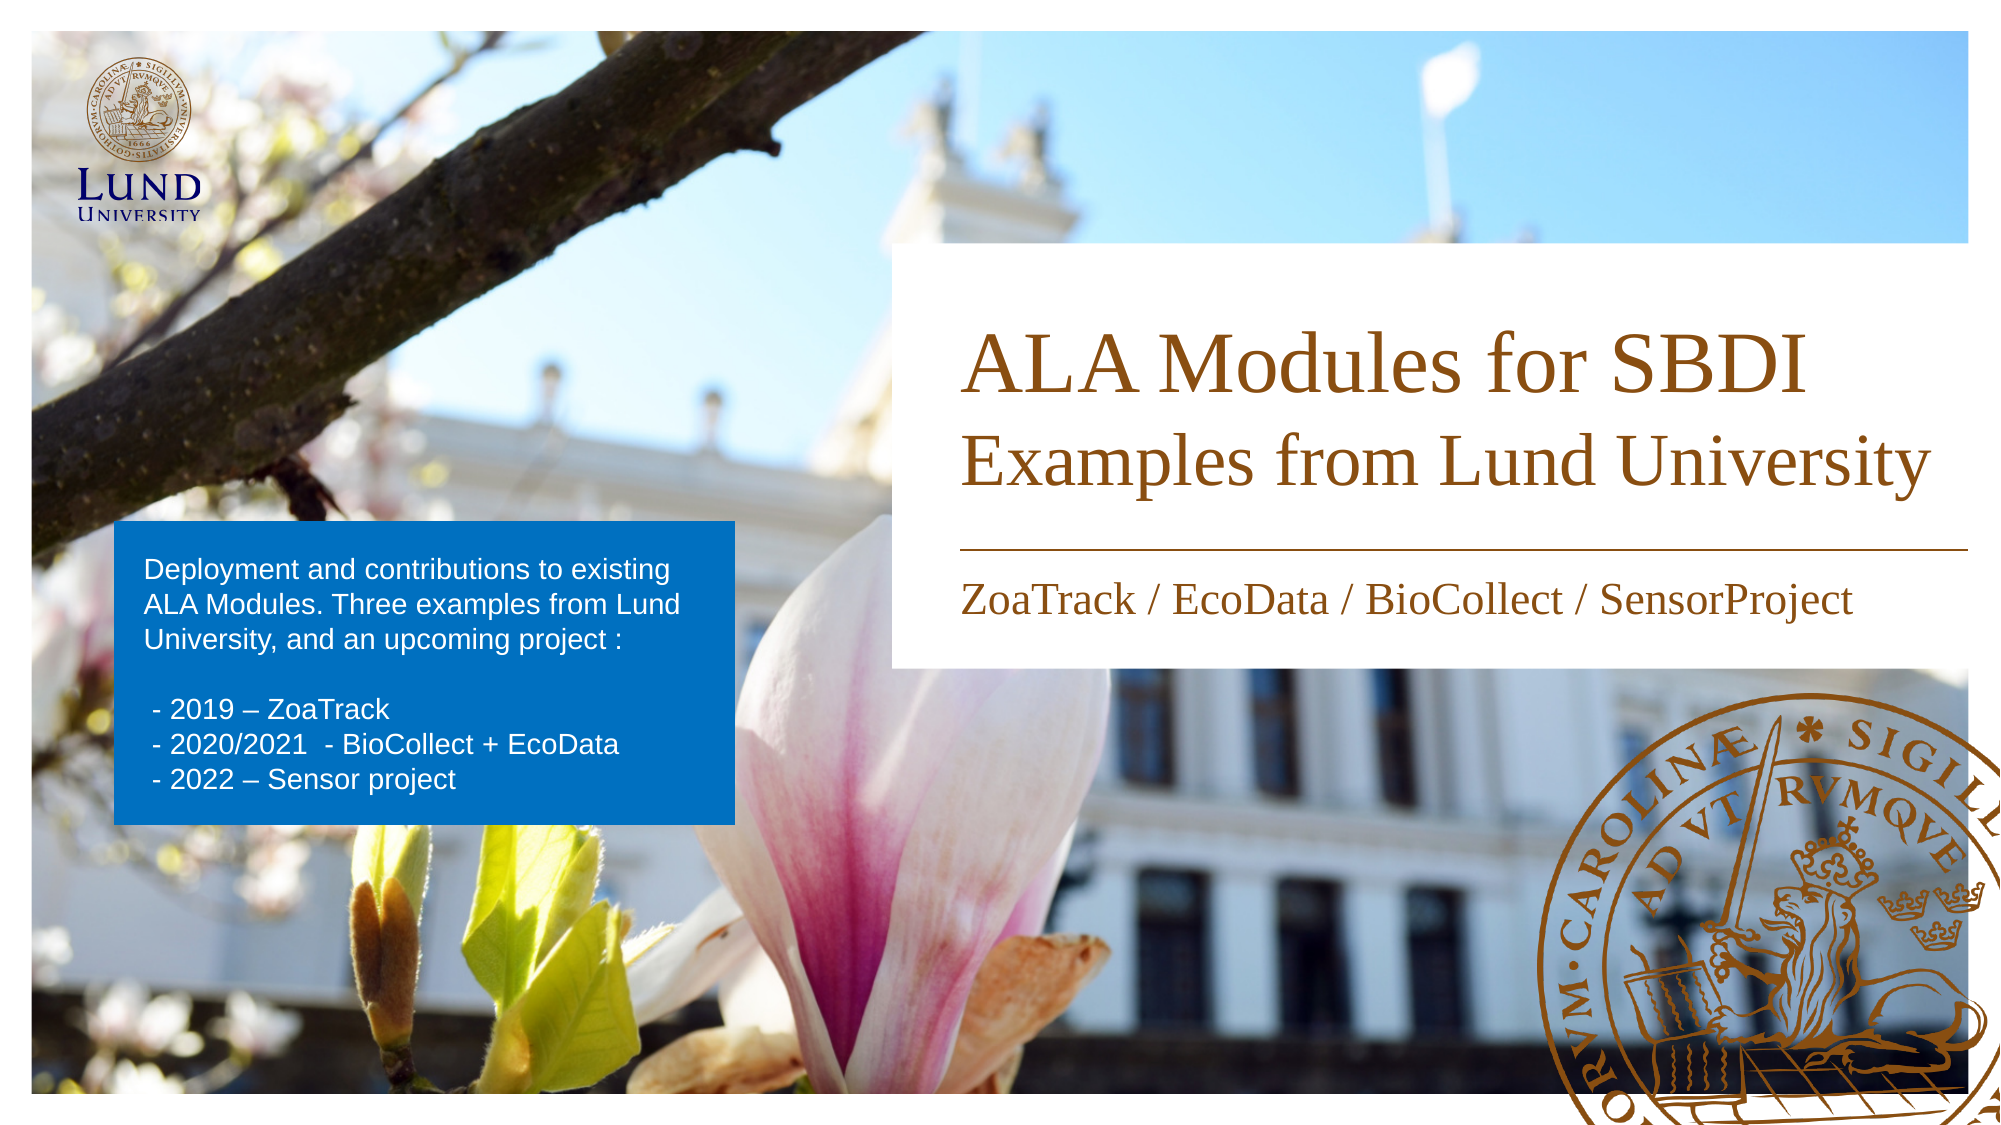

# ALA Modules for SBDI Examples from Lund University
Deployment and contributions to existing ALA Modules. Three examples from Lund University, and an upcoming project :
 - 2019 – ZoaTrack
 - 2020/2021 - BioCollect + EcoData
 - 2022 – Sensor project
ZoaTrack / EcoData / BioCollect / SensorProject